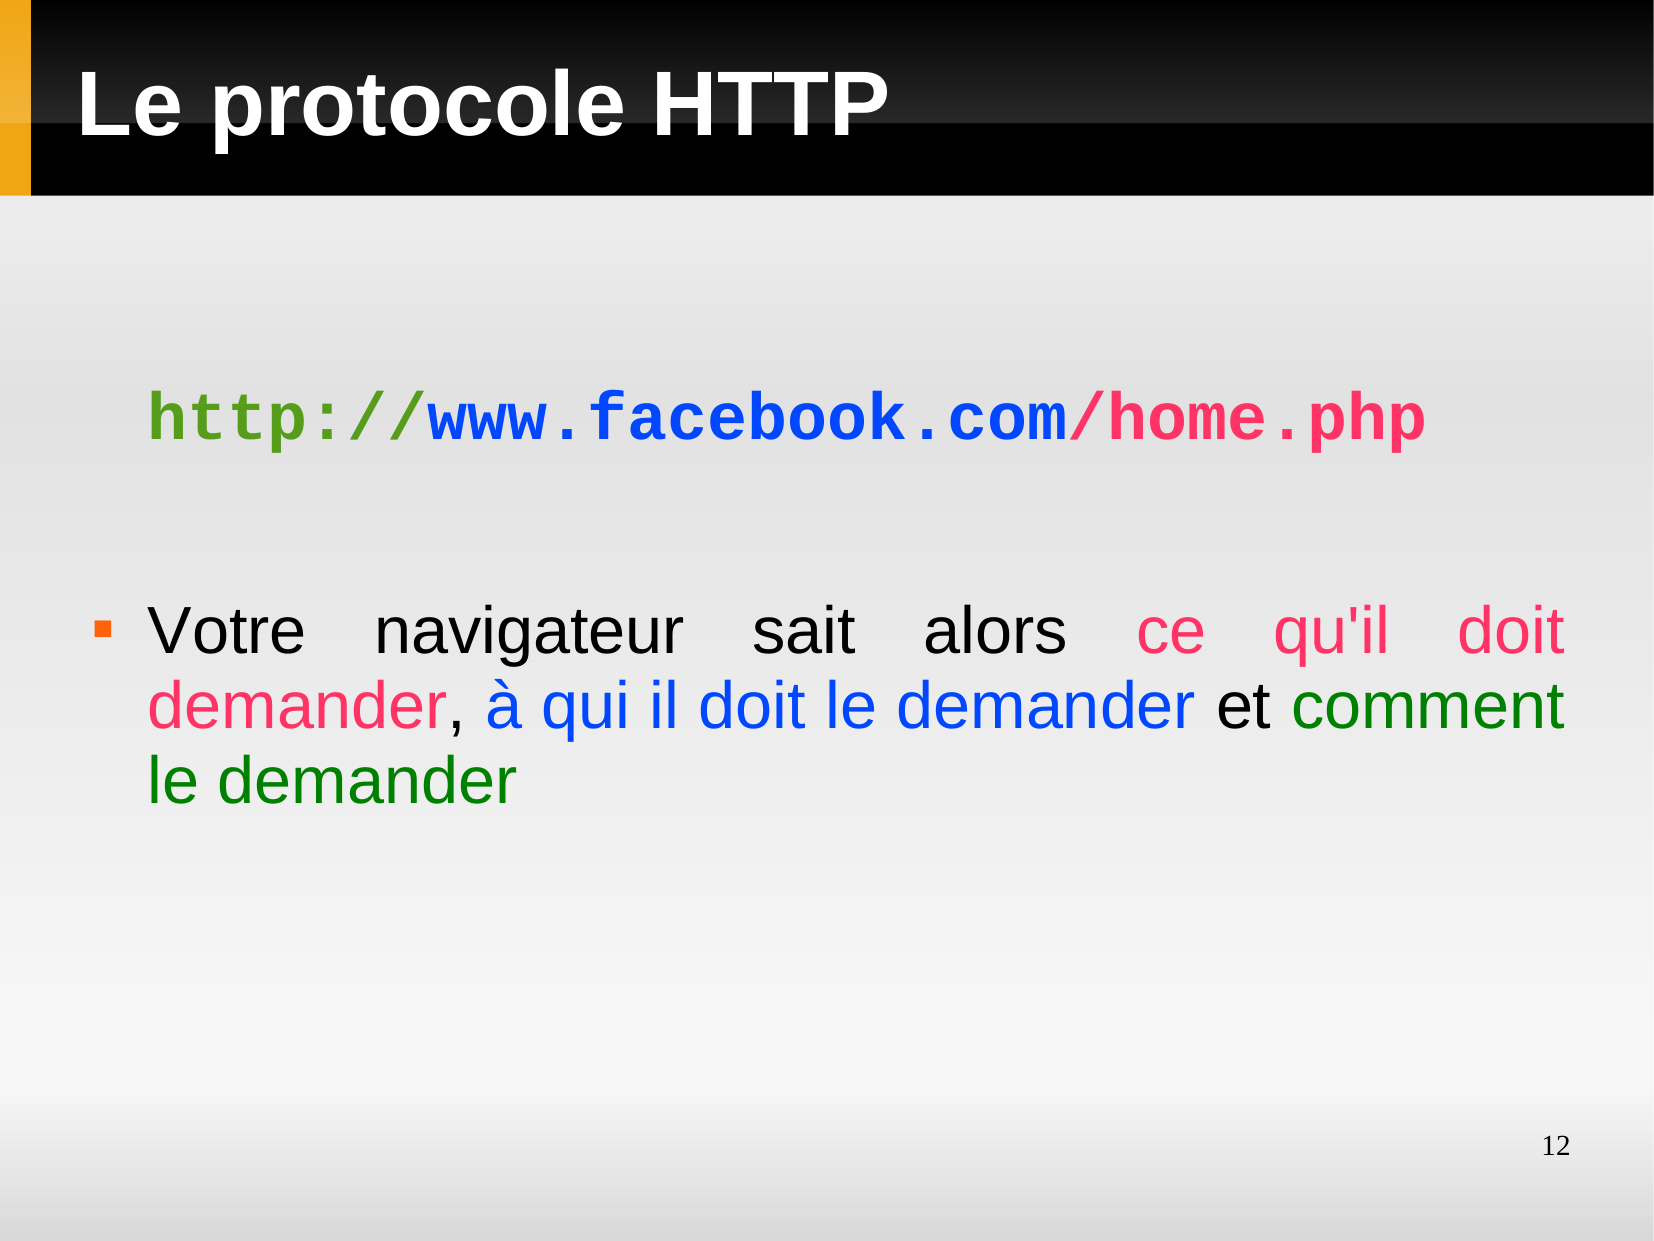

# Le protocole HTTP
http://www.facebook.com/home.php
Votre navigateur sait alors ce qu'il doit demander, à qui il doit le demander et comment le demander
12